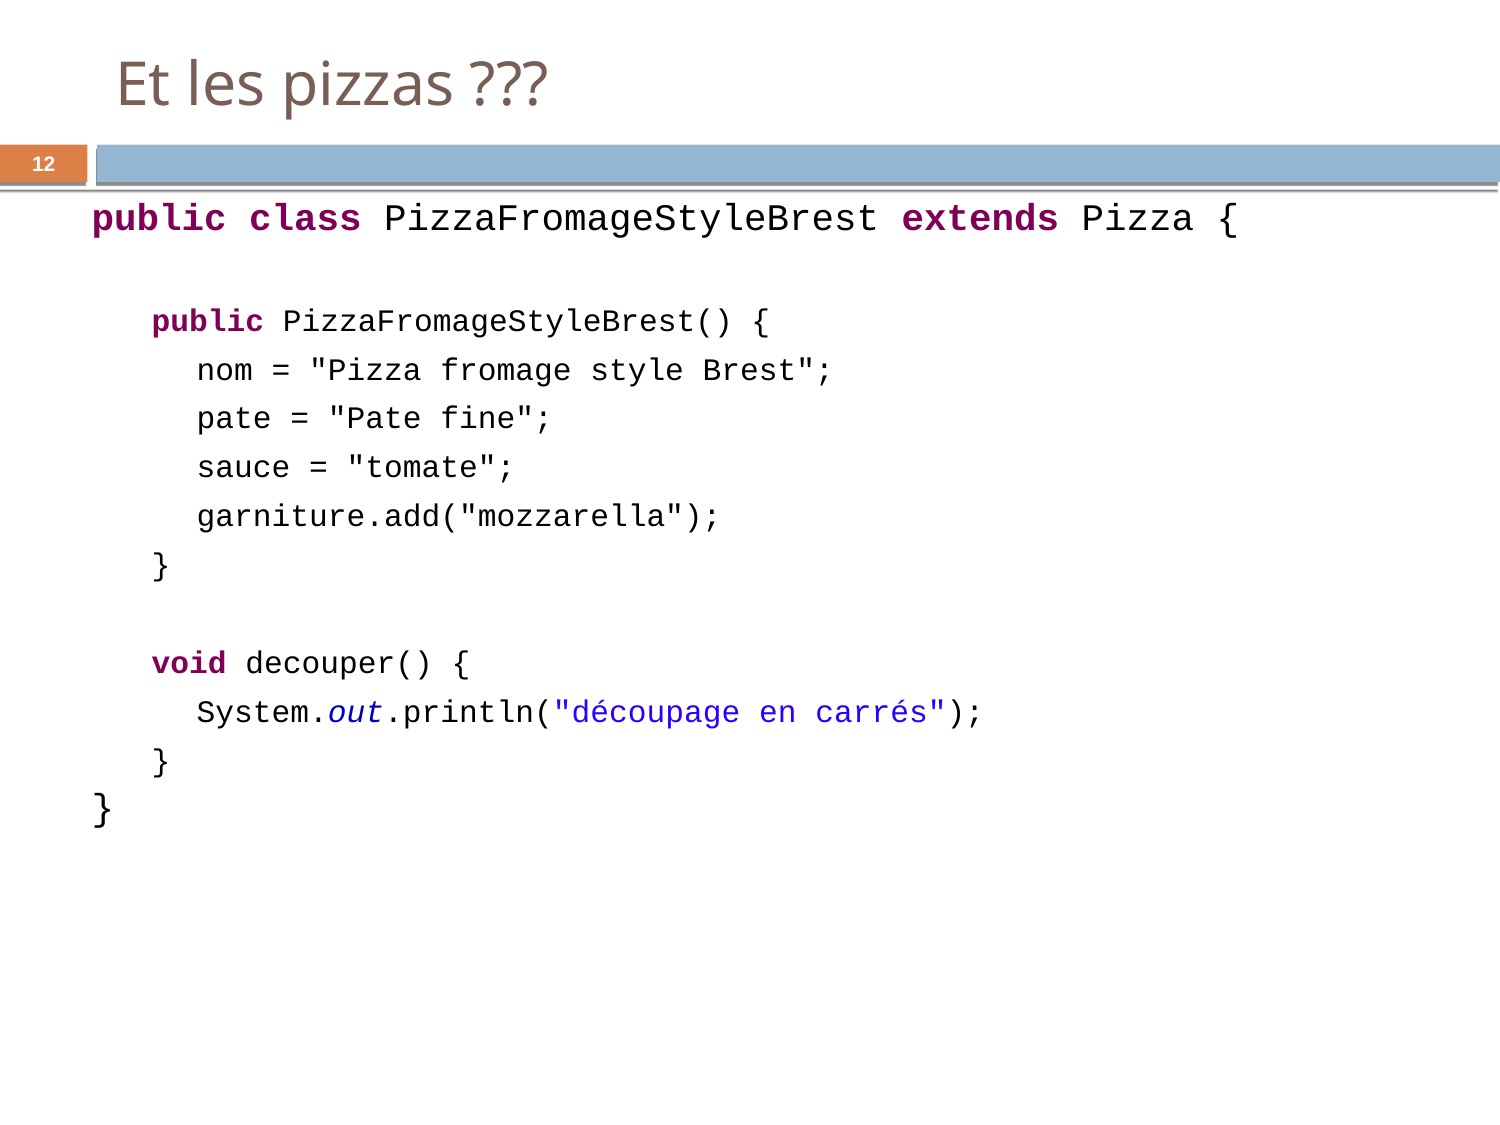

# Et les pizzas ???
public class PizzaFromageStyleBrest extends Pizza {
public PizzaFromageStyleBrest() {
	nom = "Pizza fromage style Brest";
	pate = "Pate fine";
	sauce = "tomate";
	garniture.add("mozzarella");
}
void decouper() {
	System.out.println("découpage en carrés");
}
}